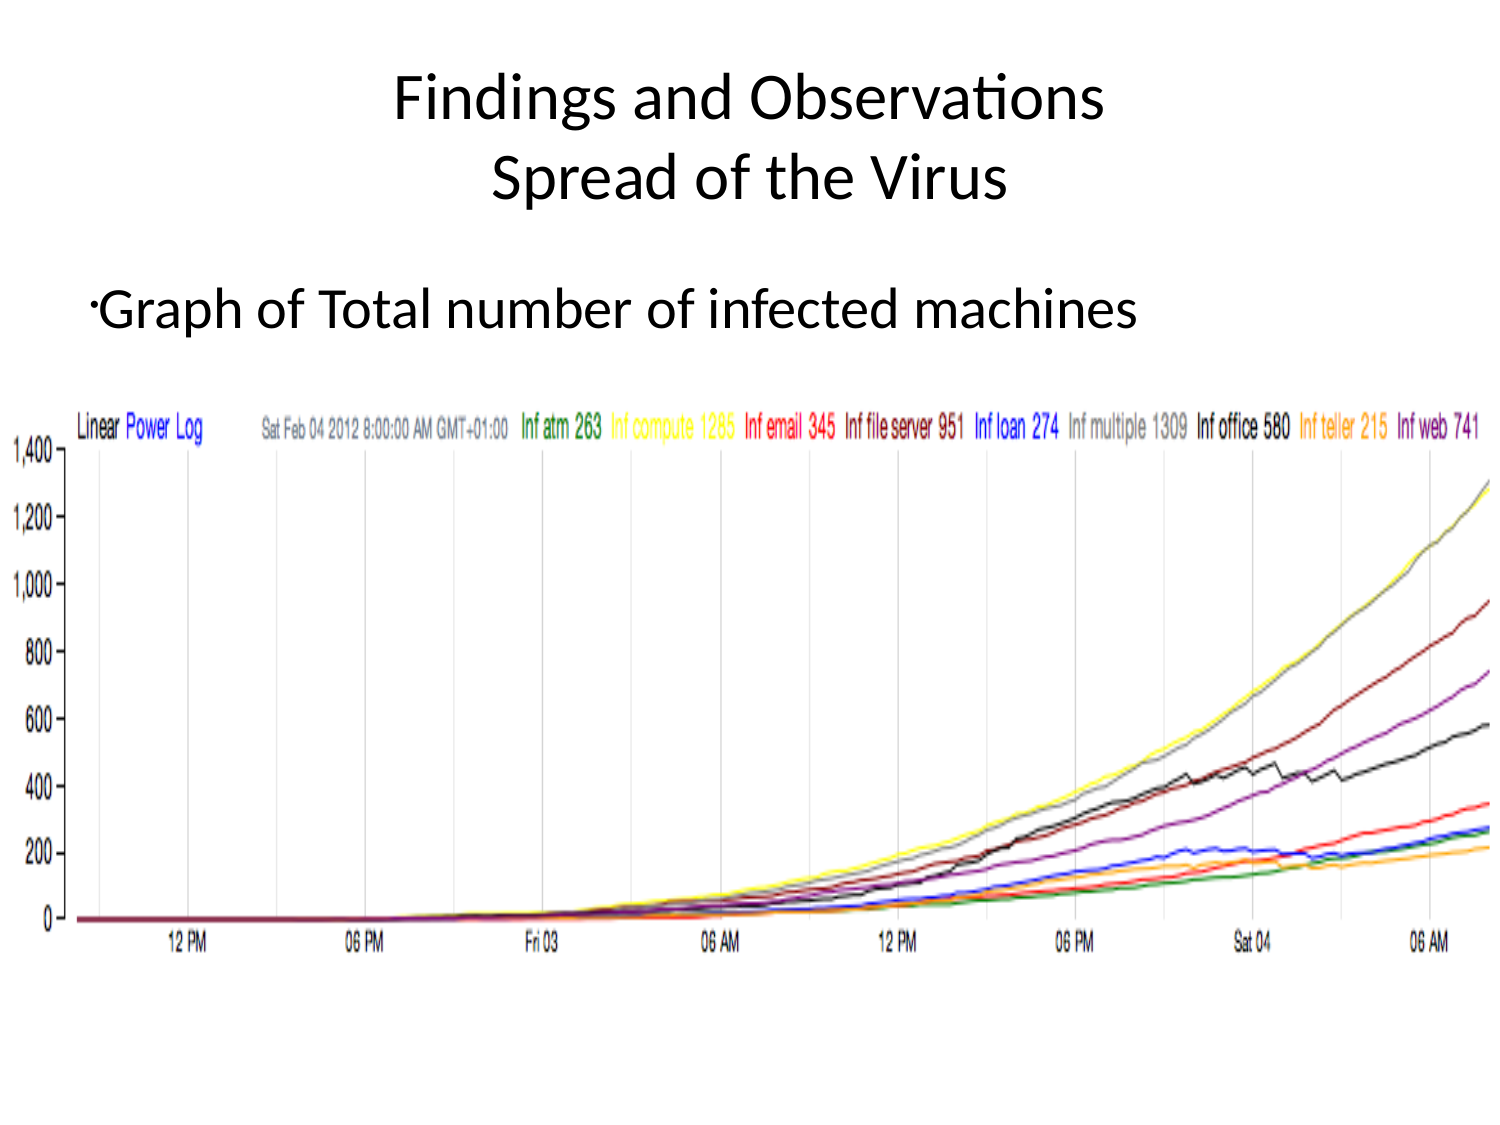

# Findings and Observations Spread of the Virus
Graph of Total number of infected machines